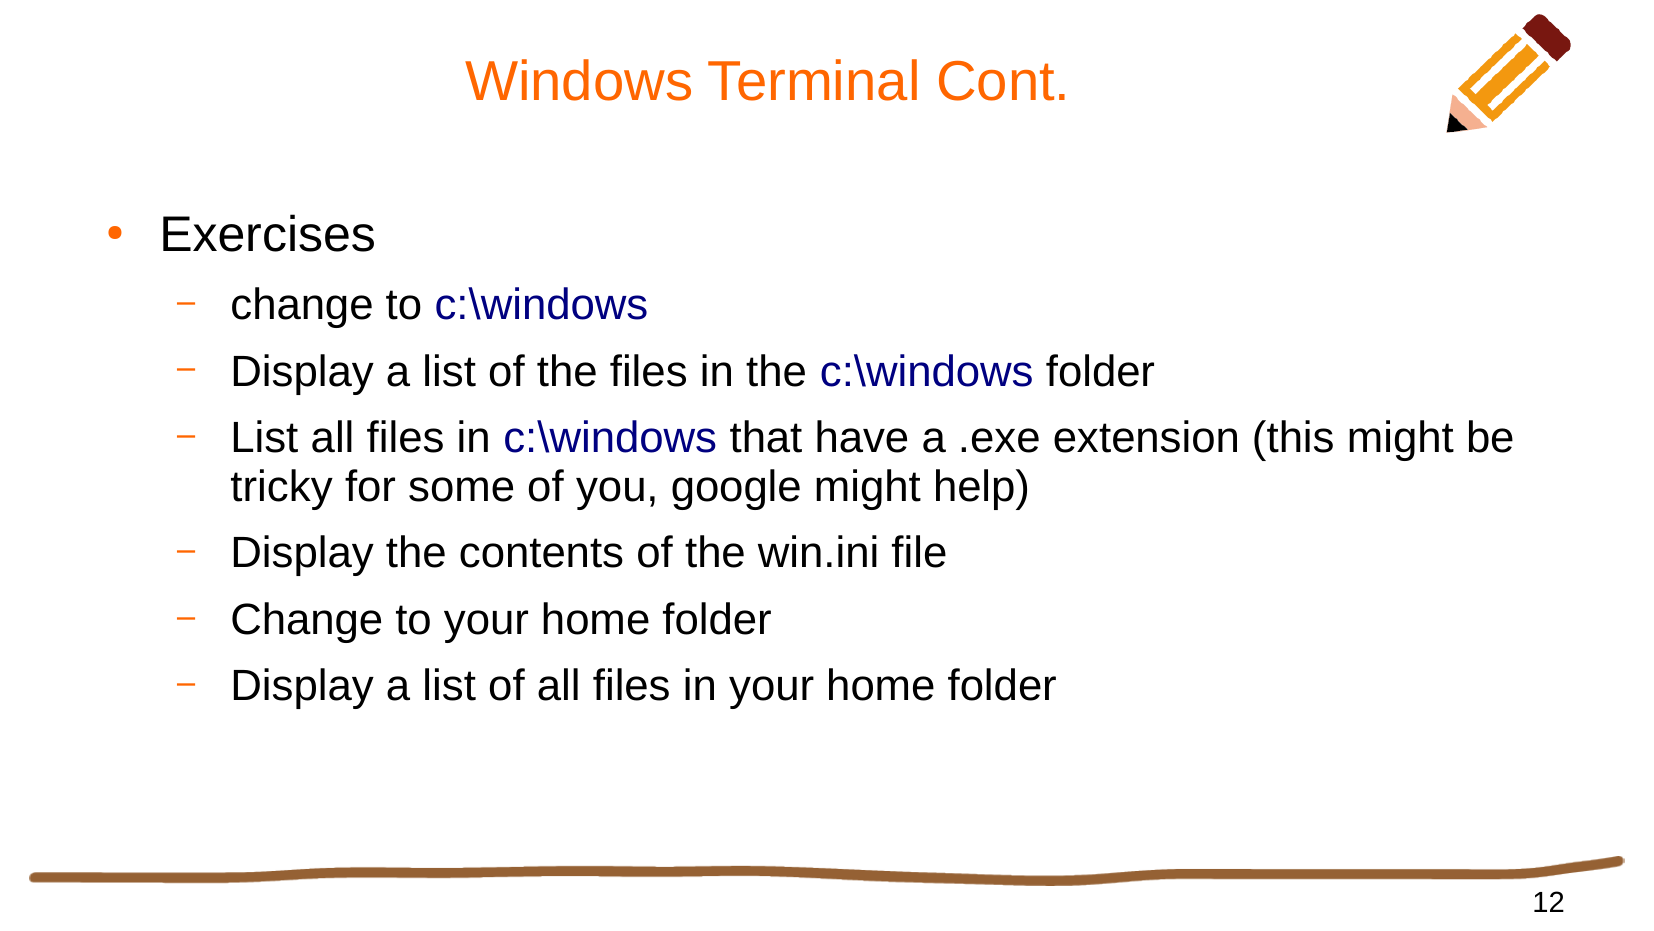

# Windows Terminal Cont.
Exercises
change to c:\windows
Display a list of the files in the c:\windows folder
List all files in c:\windows that have a .exe extension (this might be tricky for some of you, google might help)
Display the contents of the win.ini file
Change to your home folder
Display a list of all files in your home folder
12